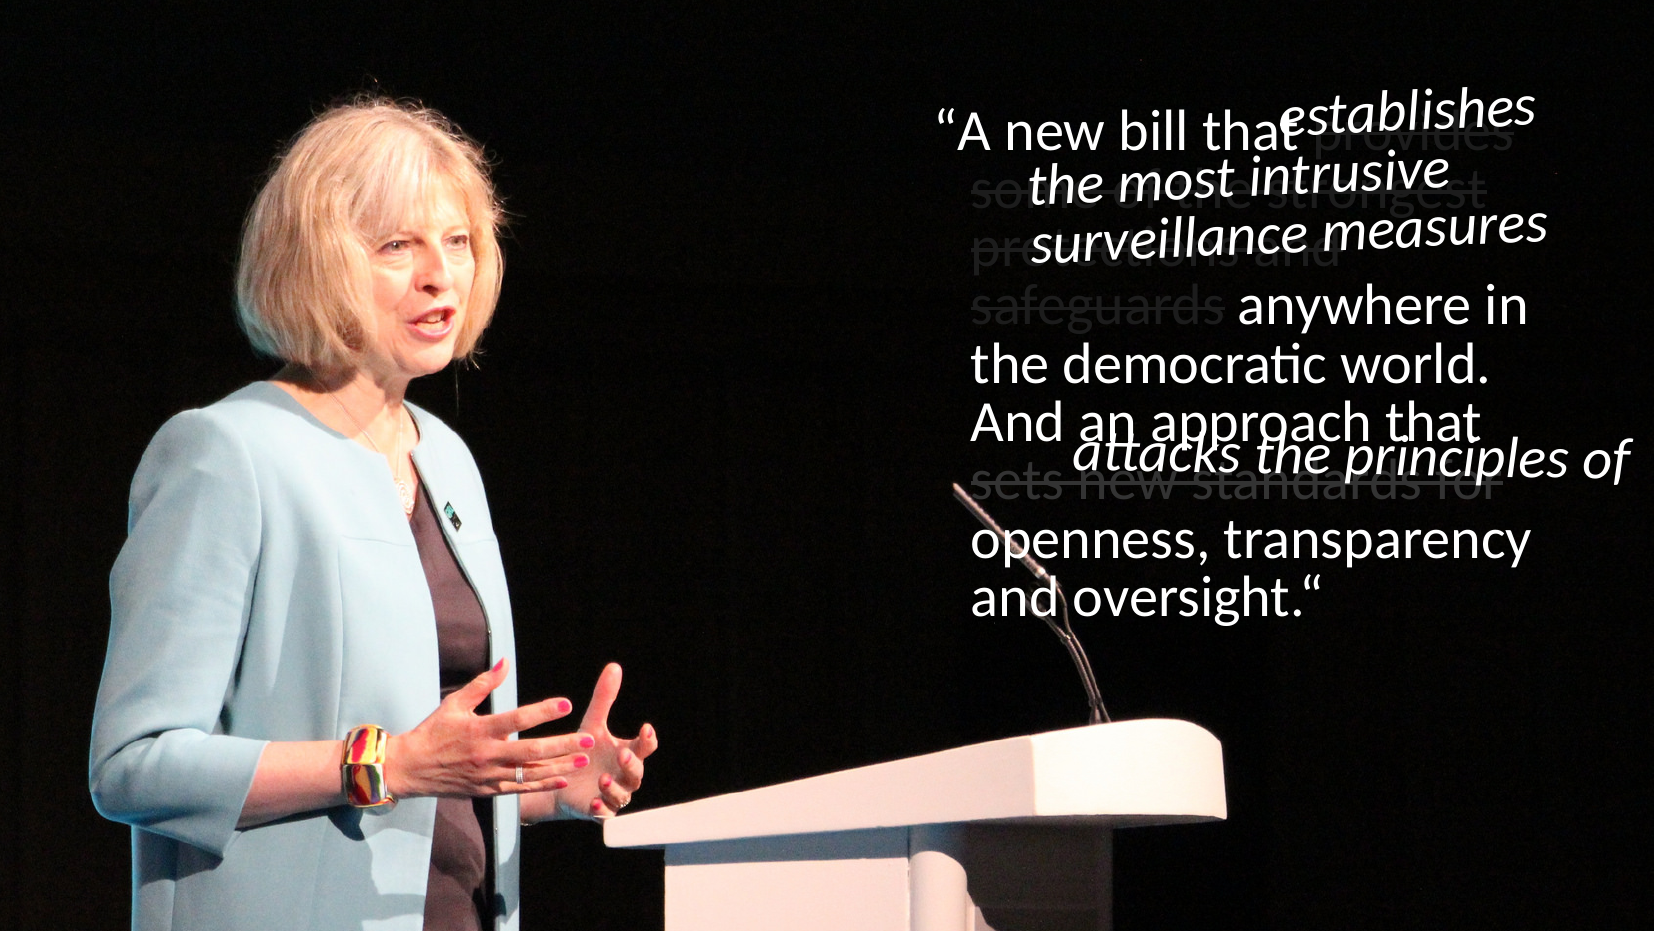

establishes
the most intrusive surveillance measures
# “A new bill that provides some of the strongest protections and safeguards anywhere in the democratic world. And an approach that sets new standards for openness, transparency and oversight.“
attacks the principles of